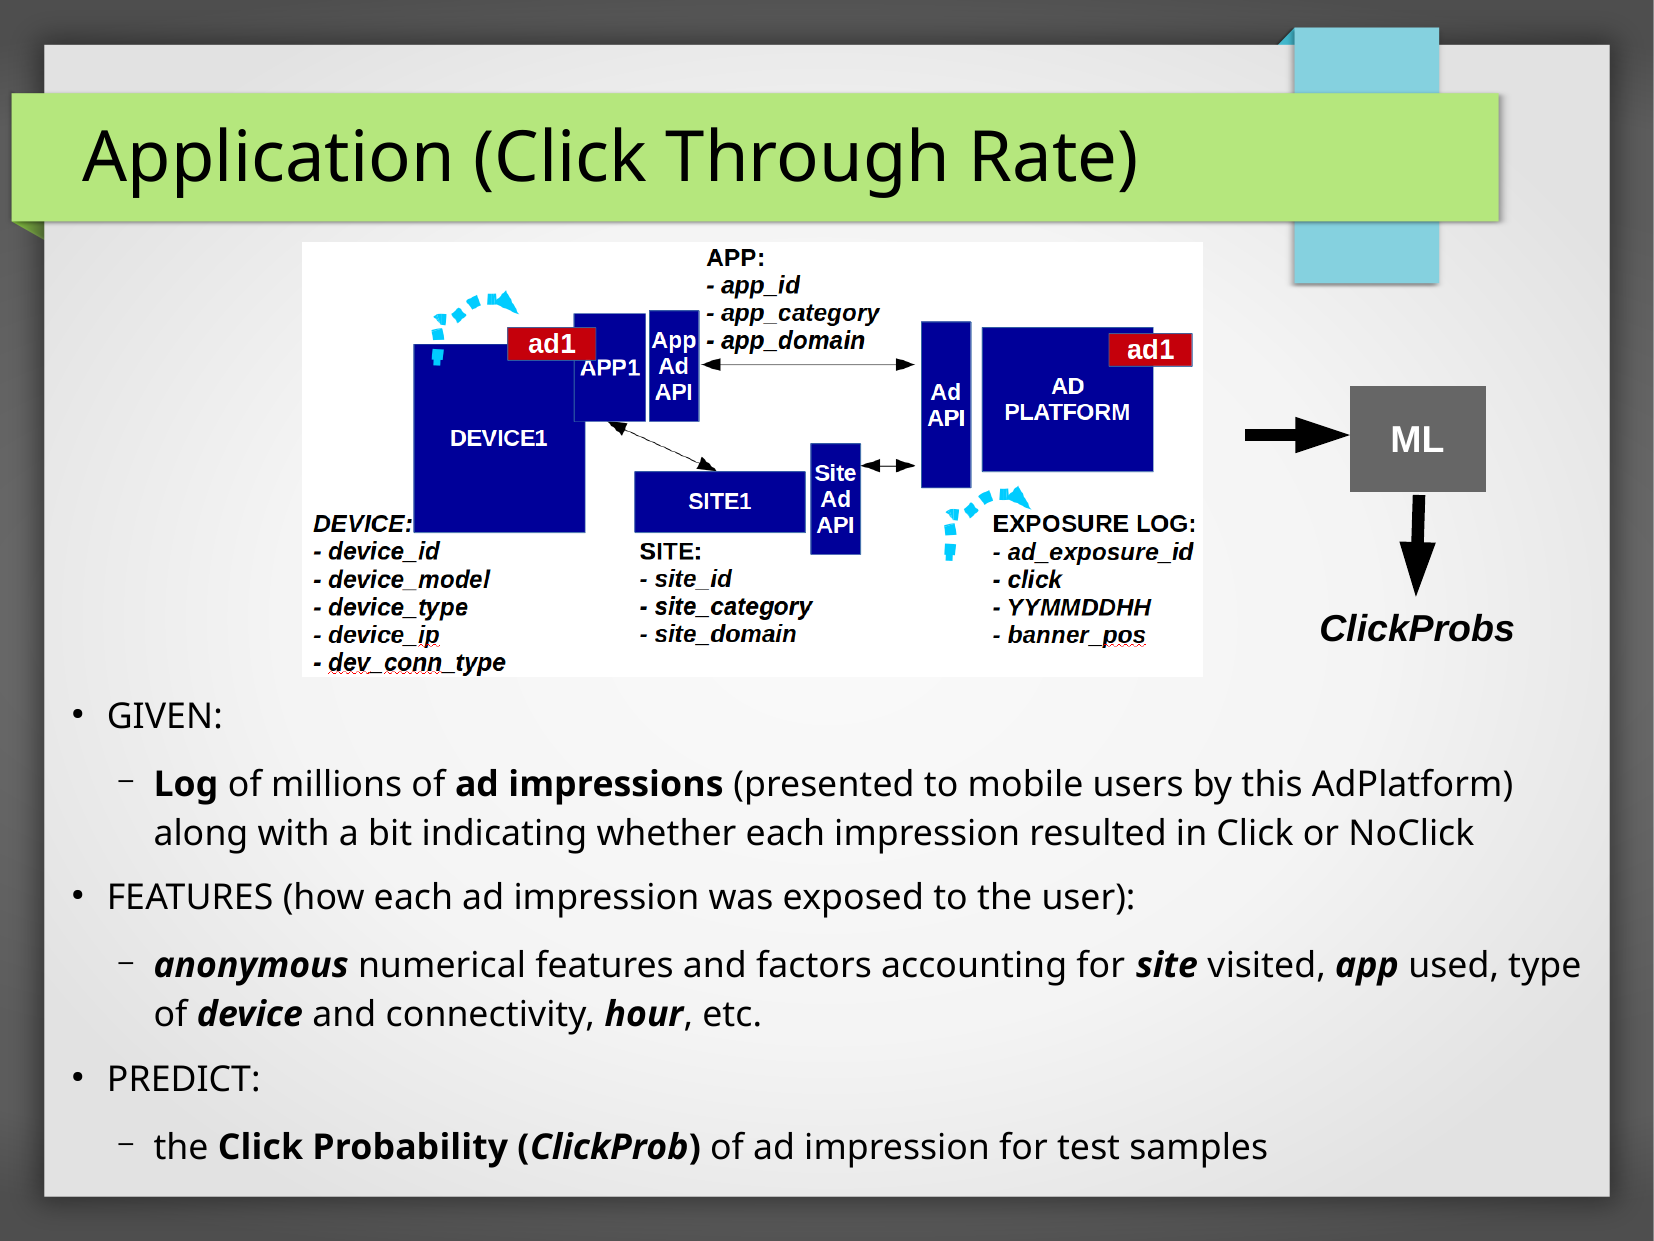

# Application (Click Through Rate)
ML
ClickProbs
GIVEN:
Log of millions of ad impressions (presented to mobile users by this AdPlatform) along with a bit indicating whether each impression resulted in Click or NoClick
FEATURES (how each ad impression was exposed to the user):
anonymous numerical features and factors accounting for site visited, app used, type of device and connectivity, hour, etc.
PREDICT:
the Click Probability (ClickProb) of ad impression for test samples